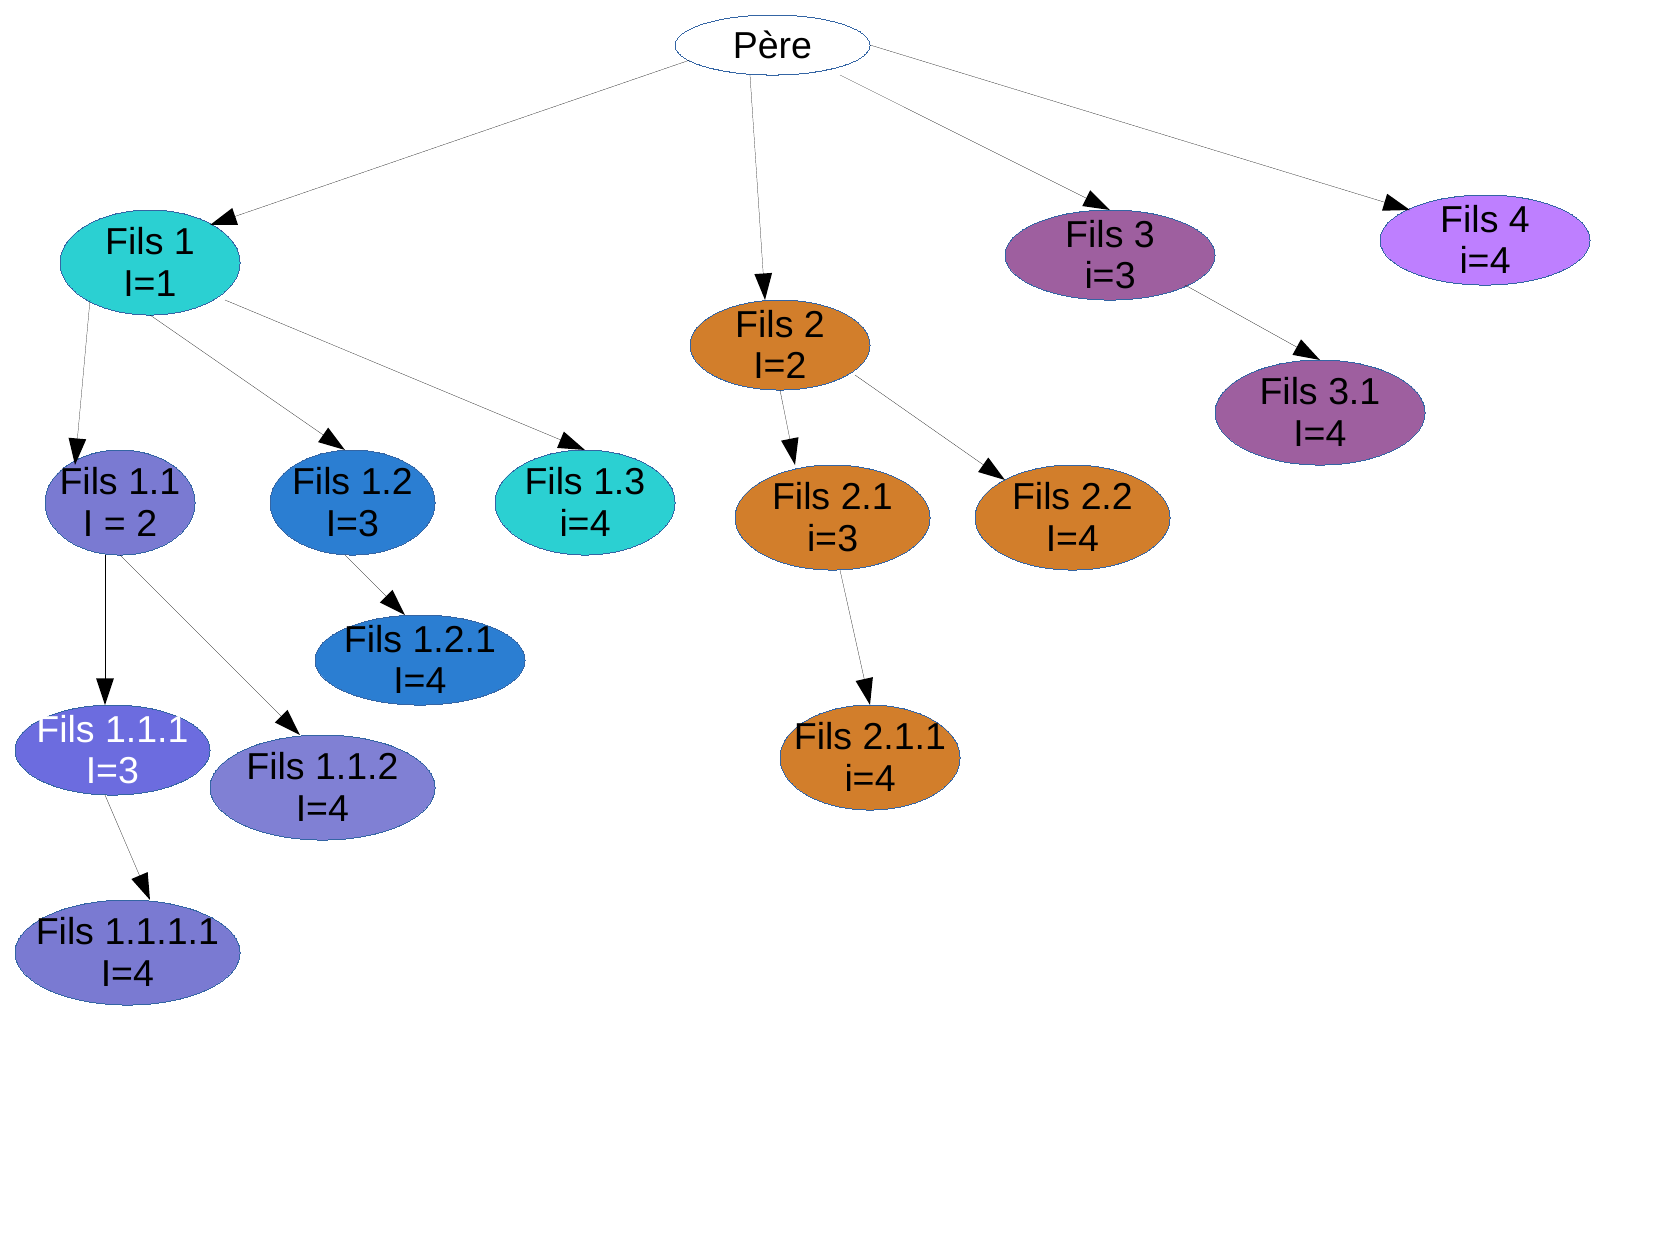

Père
Fils 4
i=4
Fils 1
I=1
Fils 3
i=3
Fils 2
I=2
Fils 3.1
I=4
Fils 1.1
I = 2
Fils 1.2
I=3
Fils 1.3
i=4
Fils 2.1
i=3
Fils 2.2
I=4
Fils 1.2.1
I=4
Fils 1.1.1
I=3
Fils 2.1.1
i=4
Fils 1.1.2
I=4
Fils 1.1.1.1
I=4